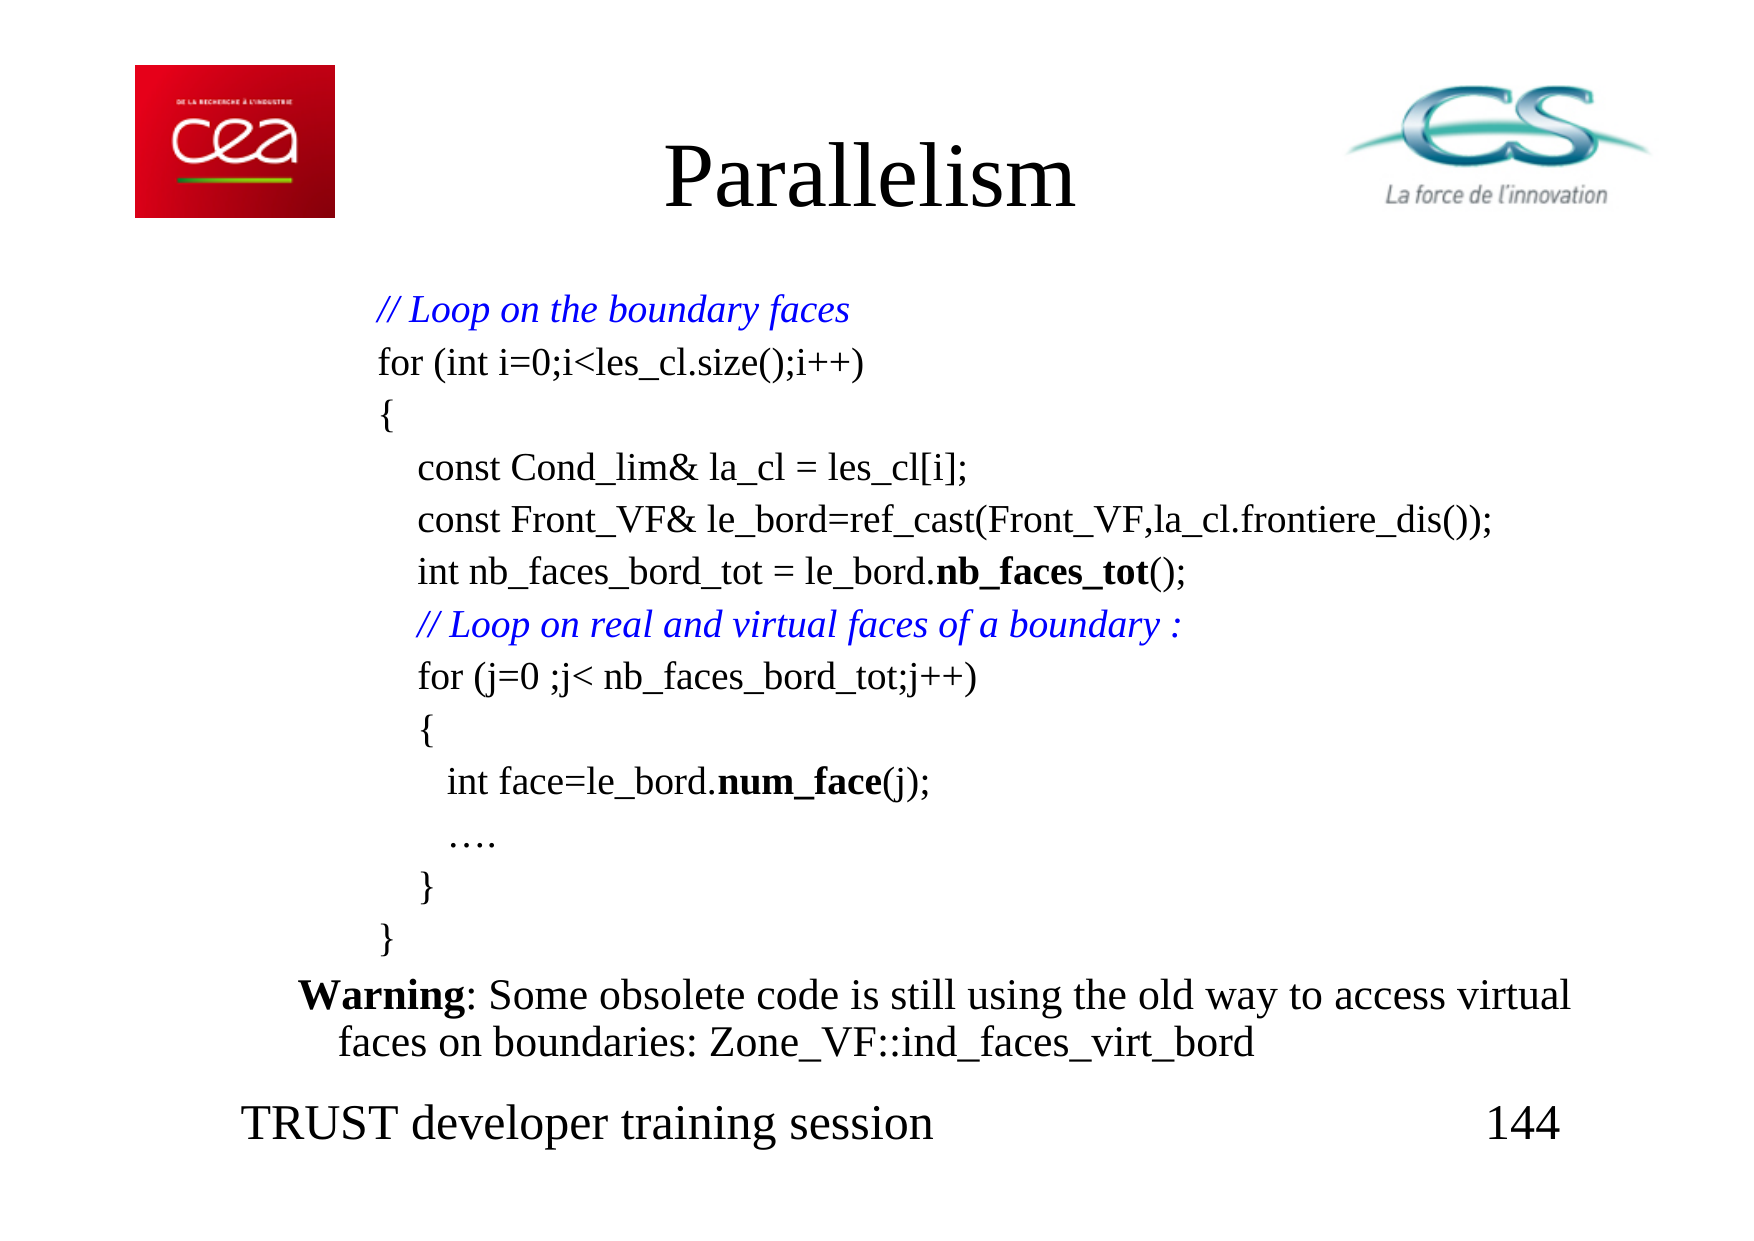

# Parallelism
// Loop on the boundary faces
for (int i=0;i<les_cl.size();i++)
{
 const Cond_lim& la_cl = les_cl[i];
 const Front_VF& le_bord=ref_cast(Front_VF,la_cl.frontiere_dis());
 int nb_faces_bord_tot = le_bord.nb_faces_tot();
 // Loop on real and virtual faces of a boundary :
 for (j=0 ;j< nb_faces_bord_tot;j++)
 {
	 int face=le_bord.num_face(j);
 ….
 }
}
Warning: Some obsolete code is still using the old way to access virtual faces on boundaries: Zone_VF::ind_faces_virt_bord
TRUST developer training session
144